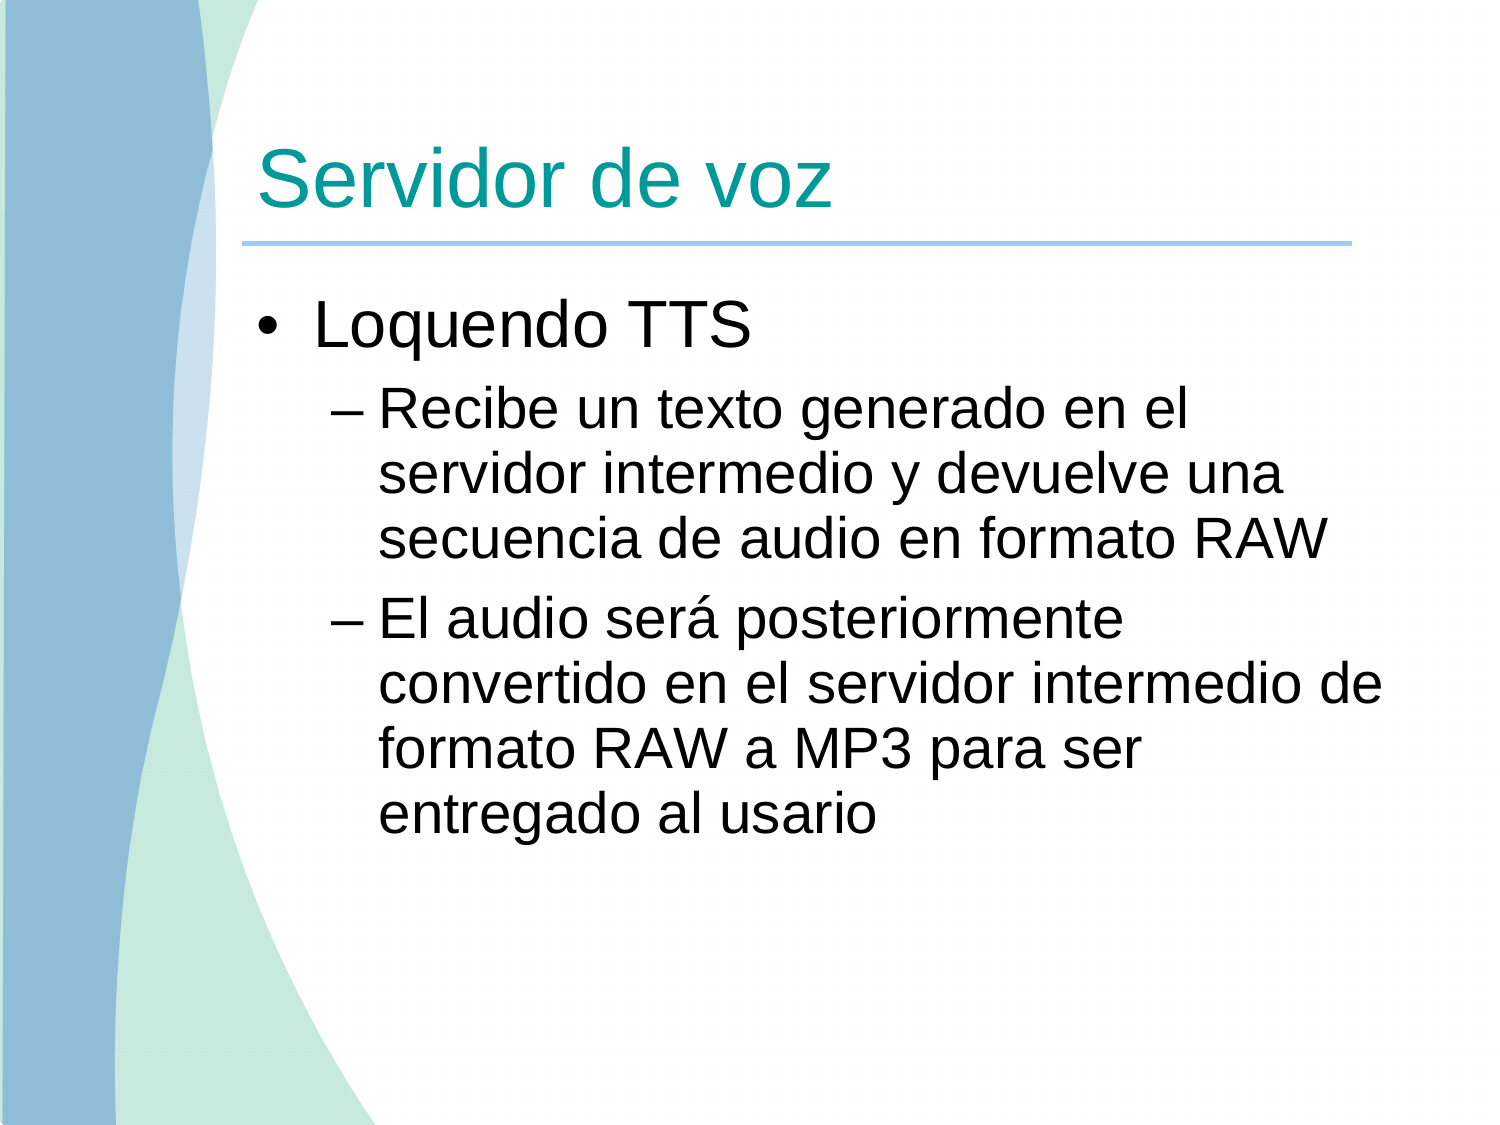

# Servidor de voz
Loquendo TTS
Recibe un texto generado en el servidor intermedio y devuelve una secuencia de audio en formato RAW
El audio será posteriormente convertido en el servidor intermedio de formato RAW a MP3 para ser entregado al usario